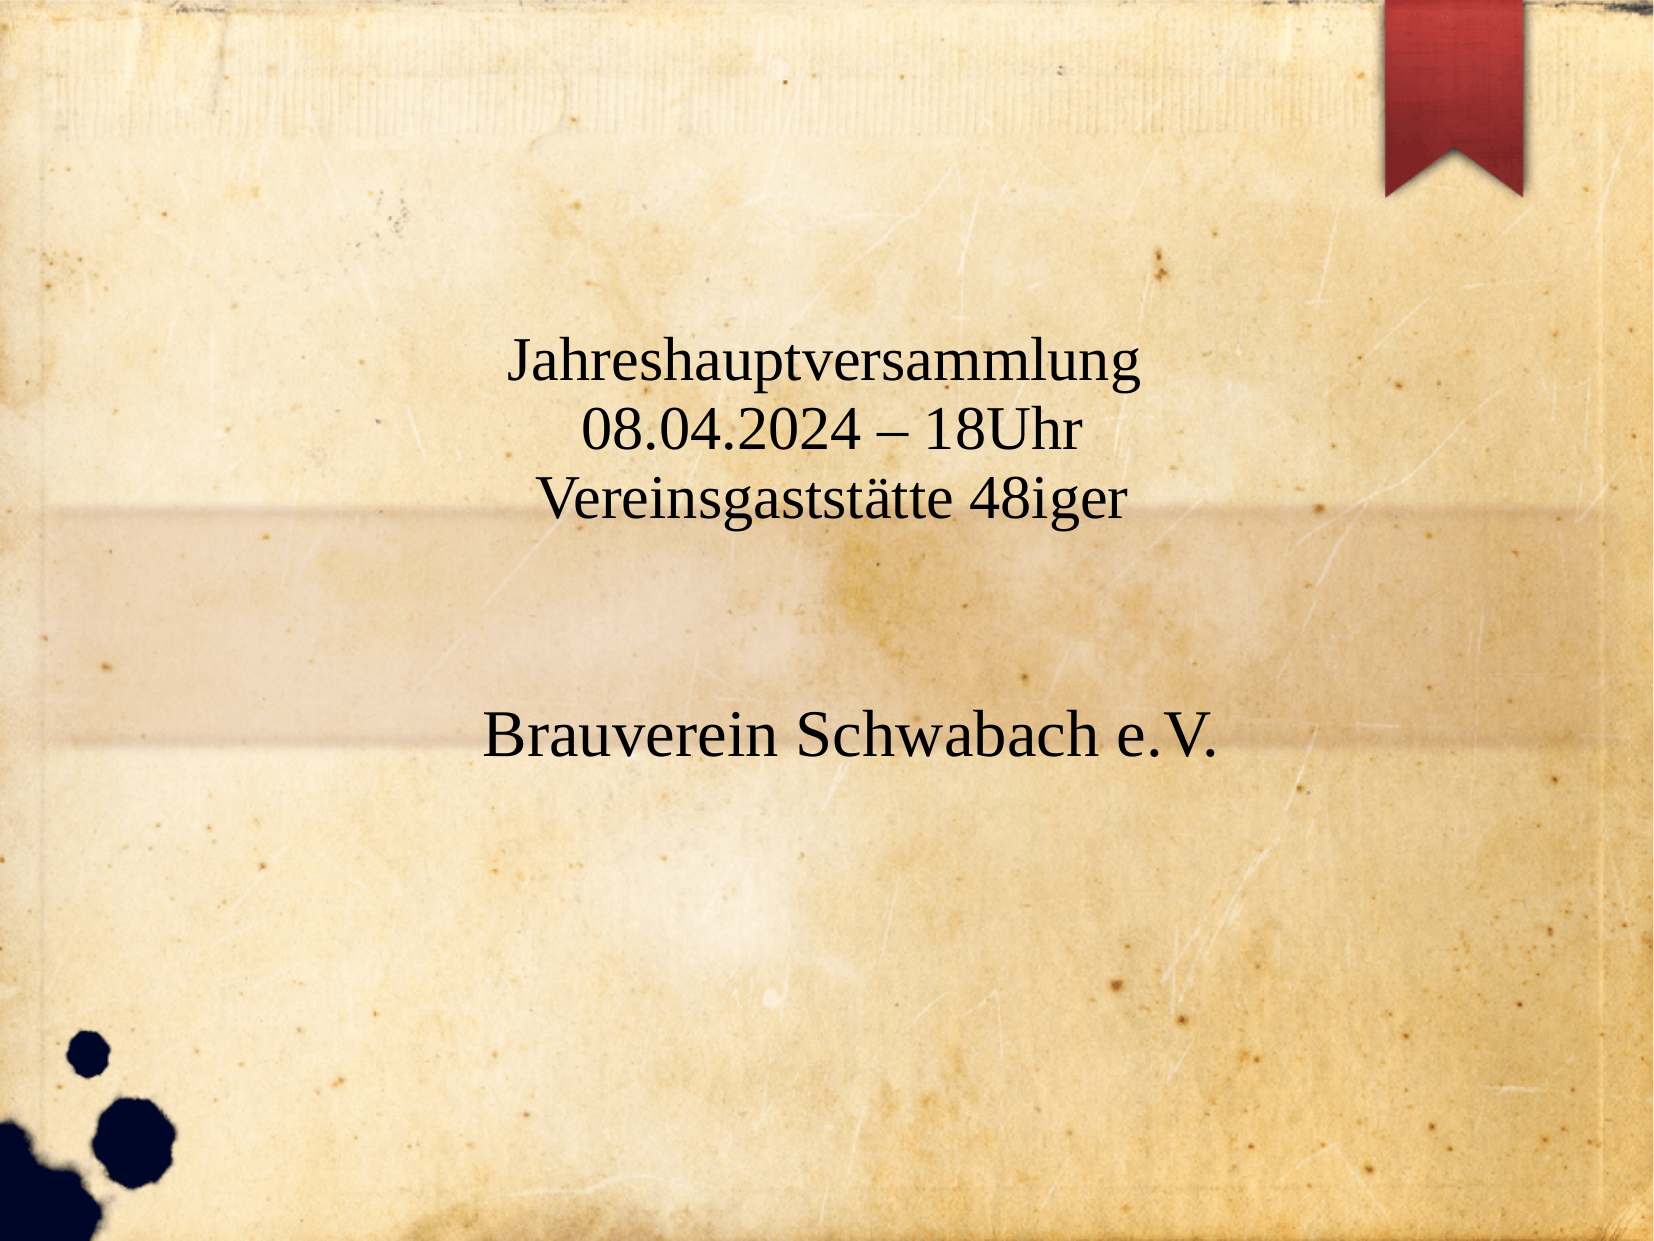

# Jahreshauptversammlung 08.04.2024 – 18Uhr Vereinsgaststätte 48iger
Brauverein Schwabach e.V.